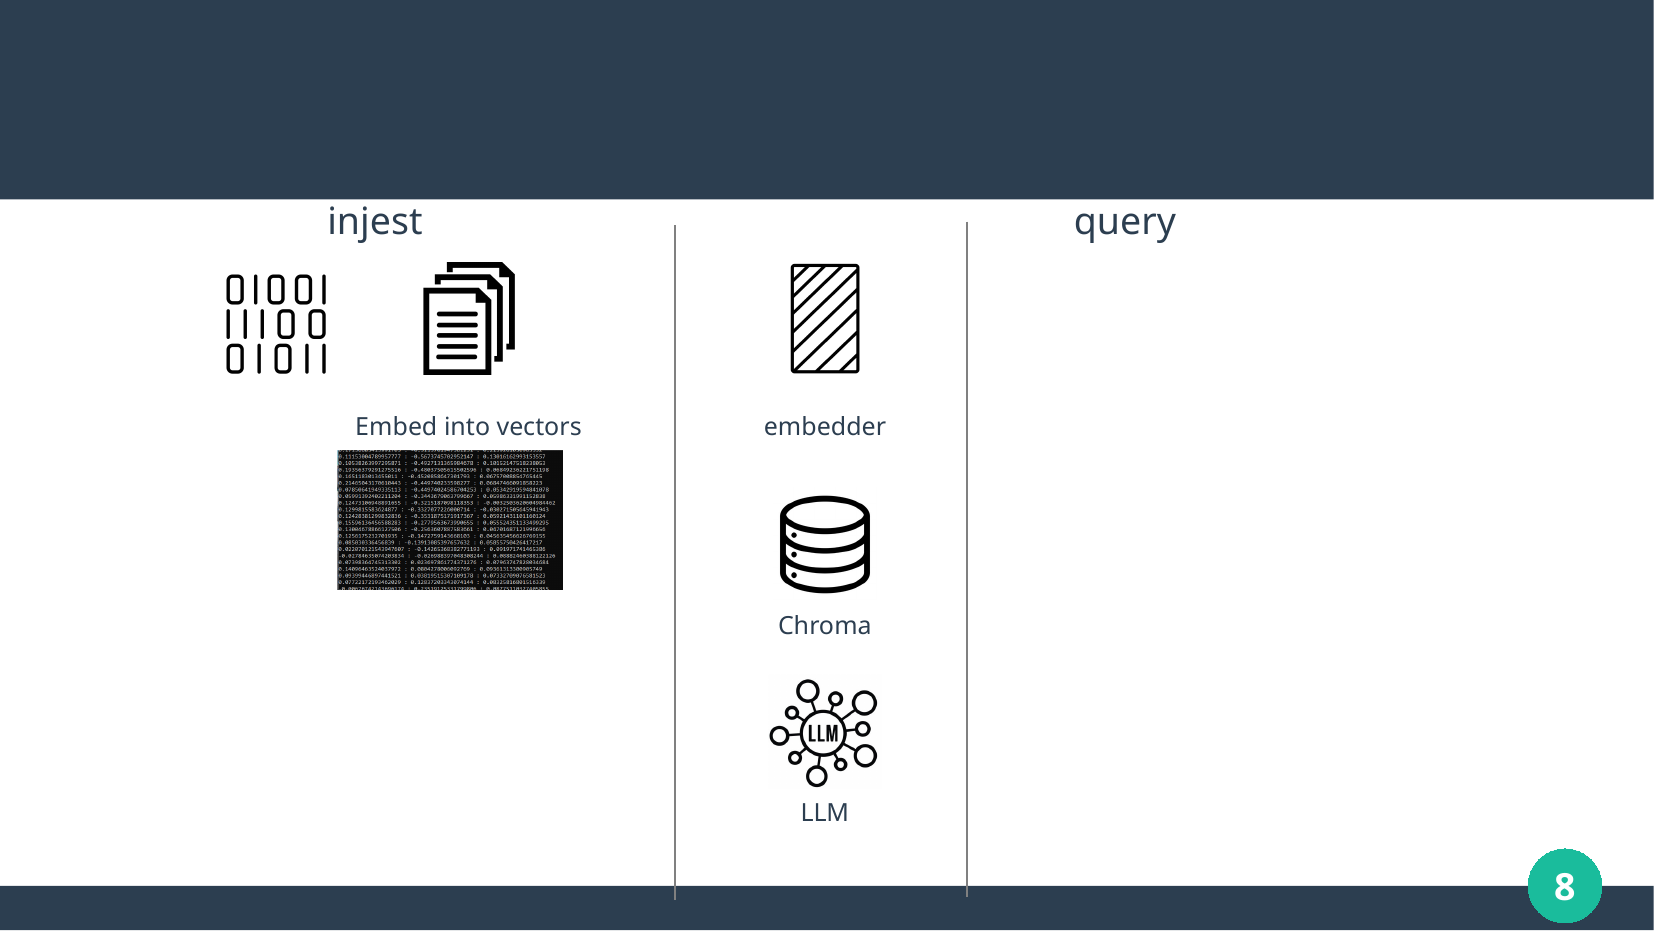

injest
query
Embed into vectors
embedder
Chroma
LLM
8